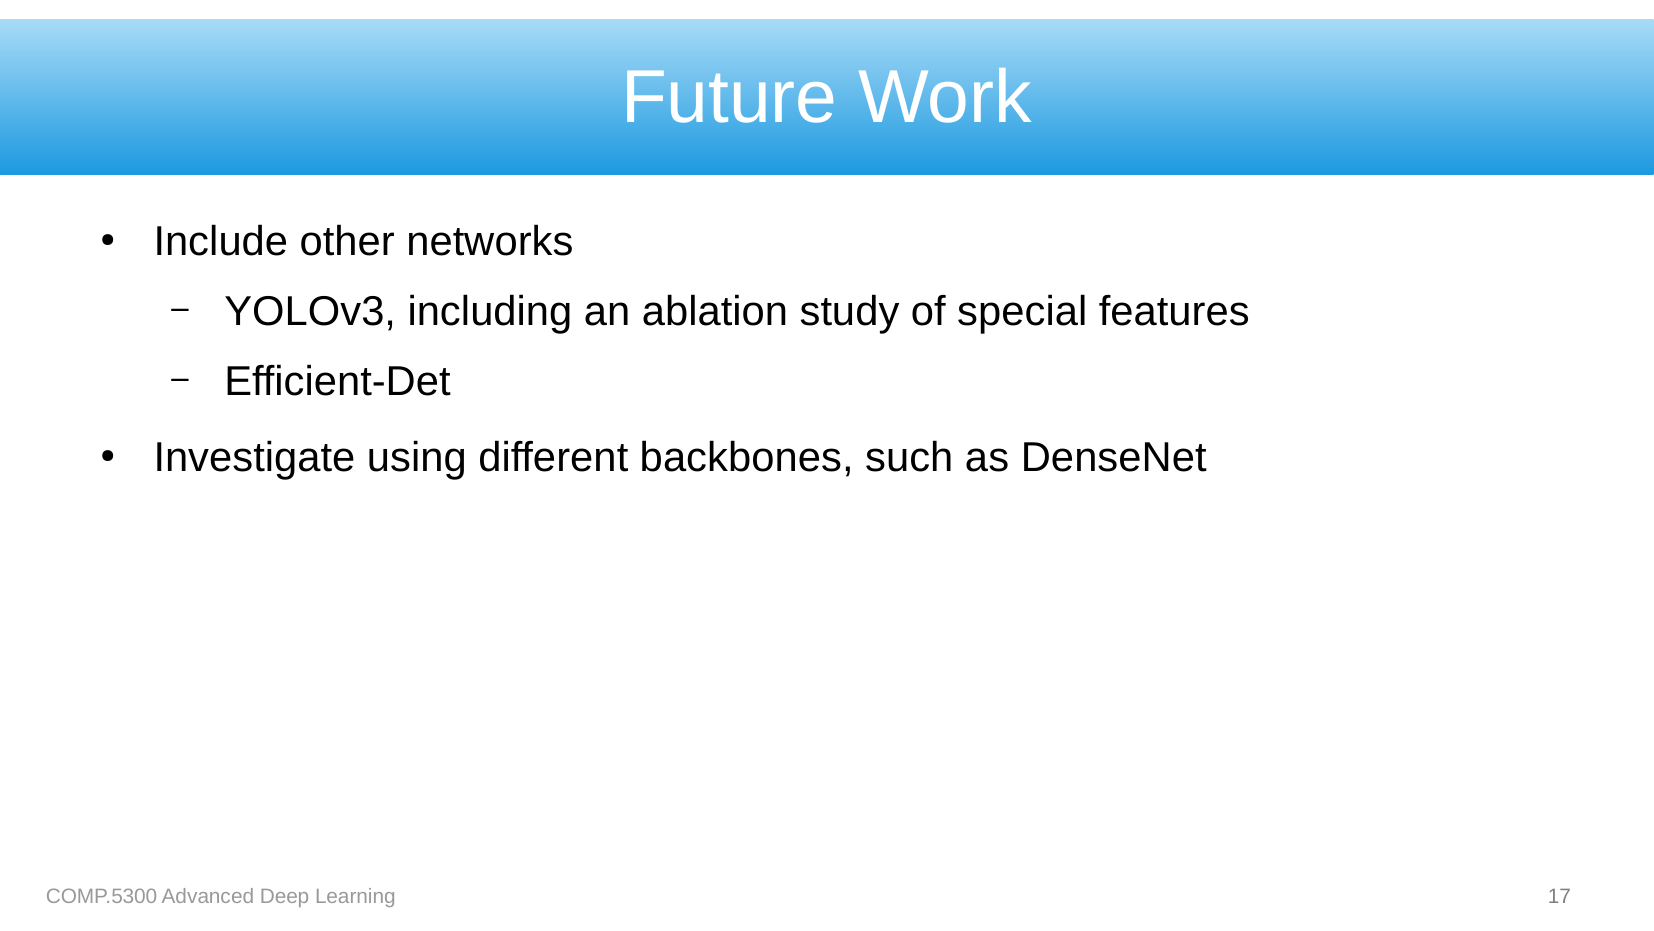

# Future Work
Include other networks
YOLOv3, including an ablation study of special features
Efficient-Det
Investigate using different backbones, such as DenseNet
17